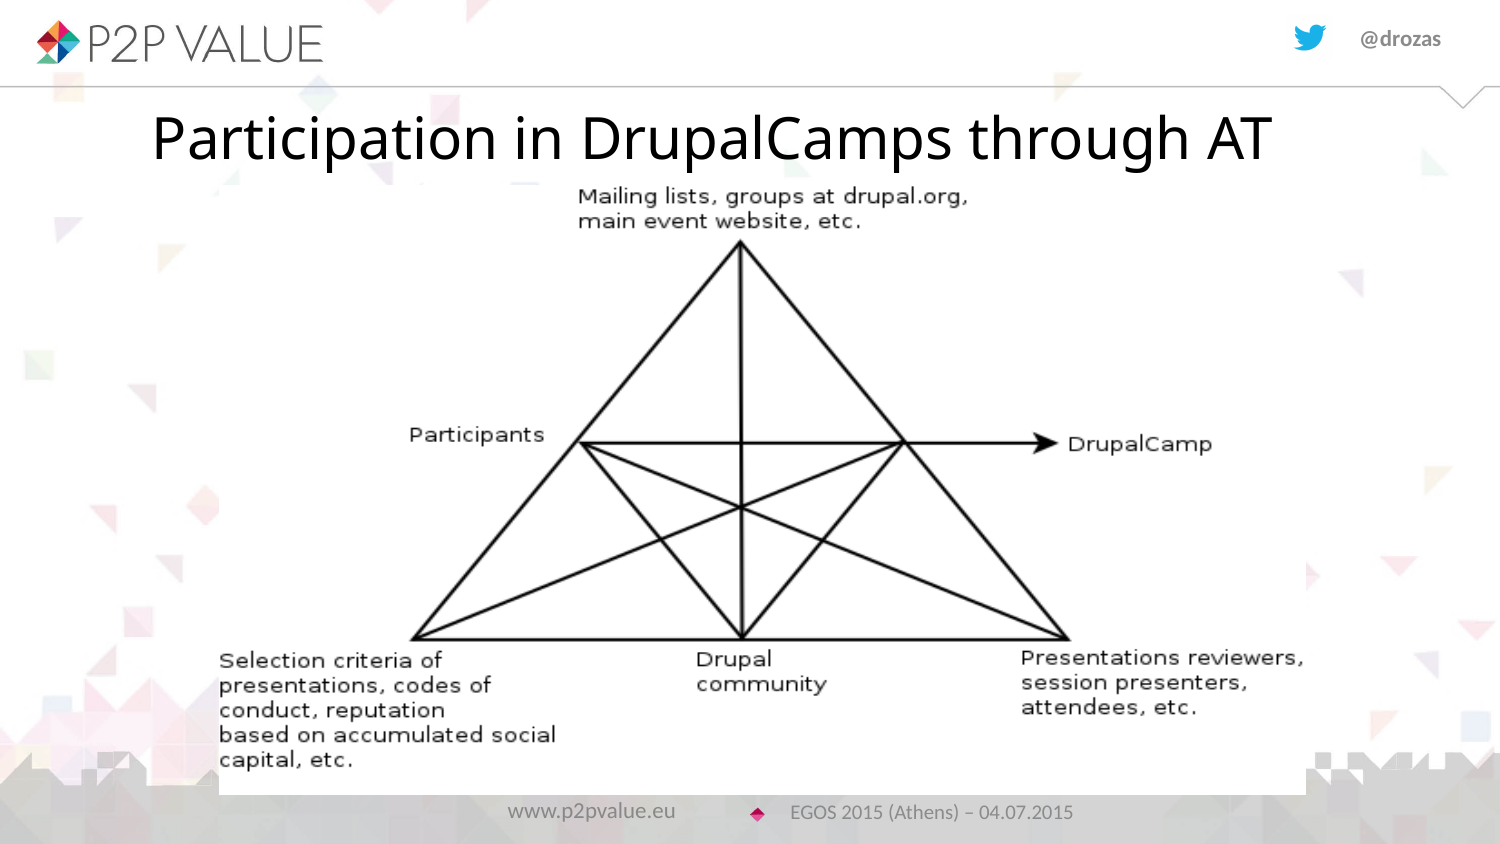

@drozas
# Participation in DrupalCamps through AT
17
EGOS 2015 (Athens) – 04.07.2015
www.p2pvalue.eu